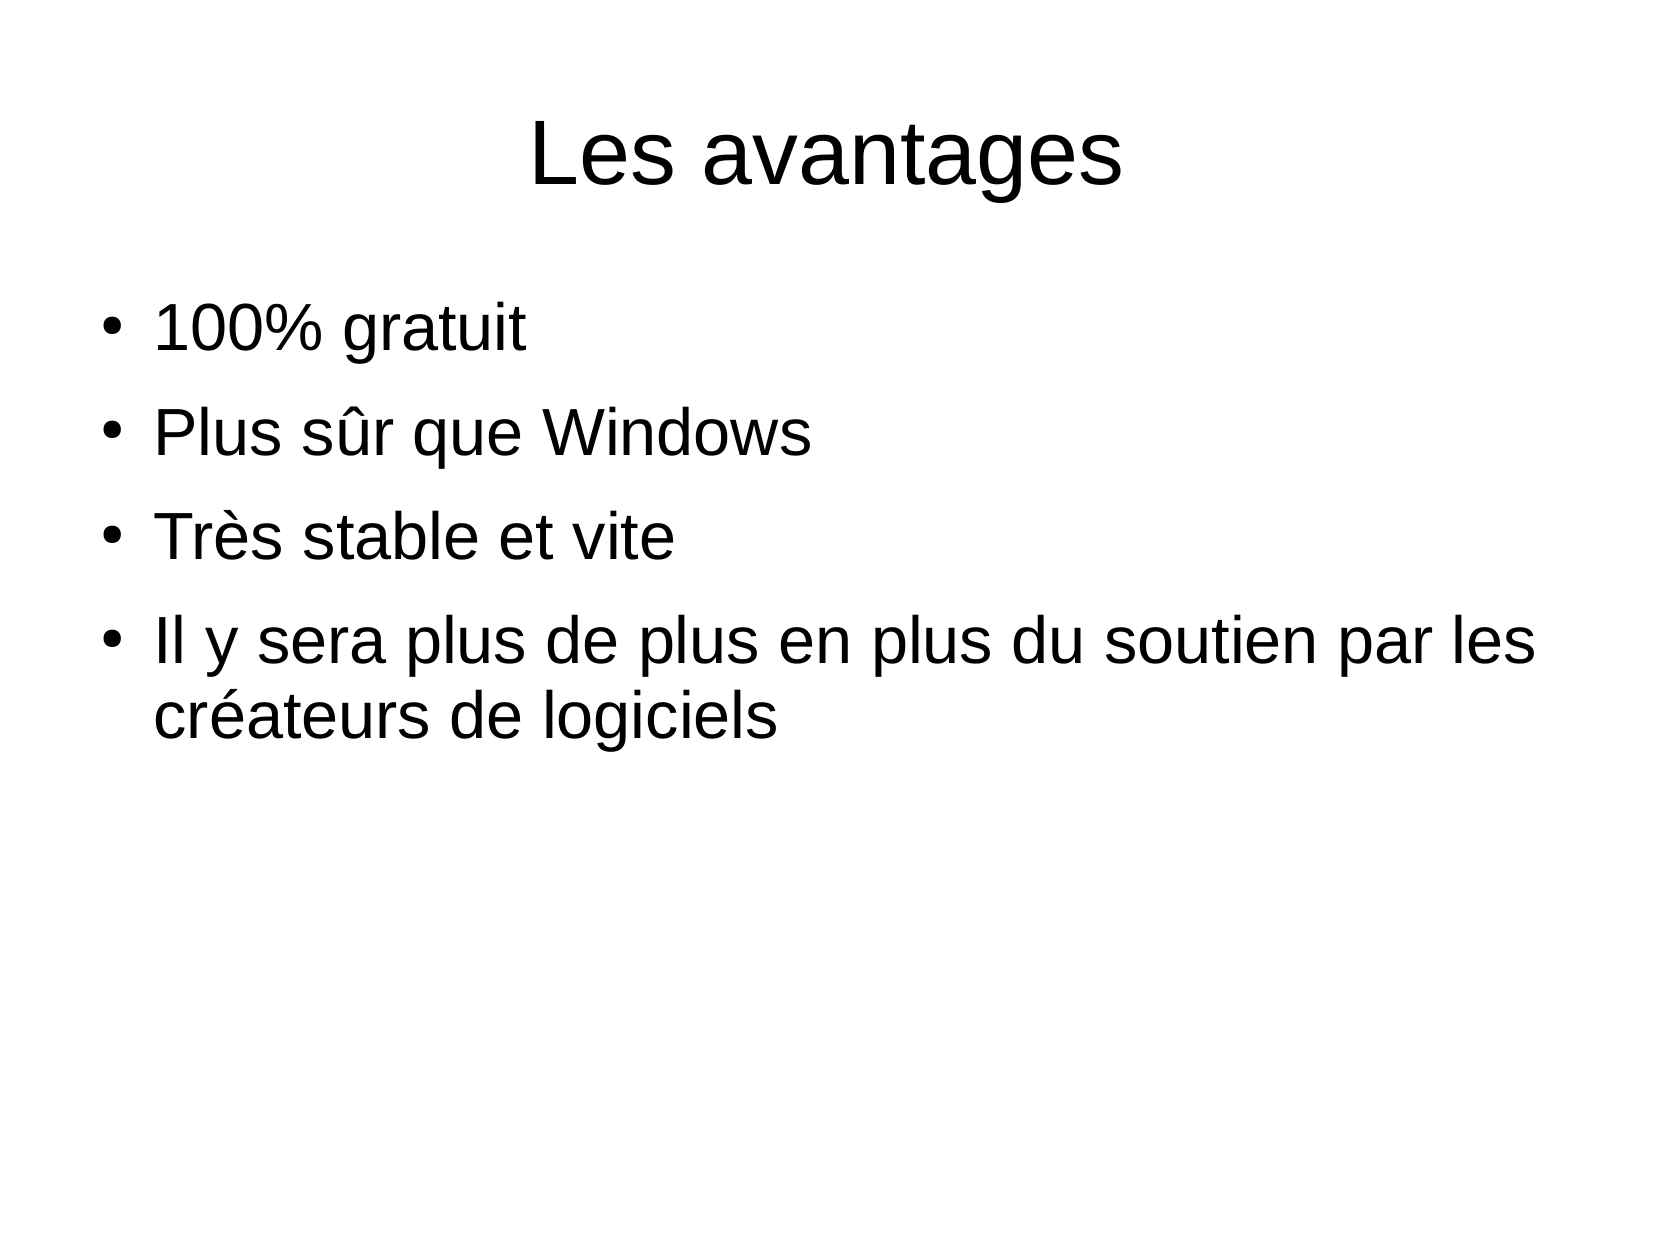

# Les avantages
100% gratuit
Plus sûr que Windows
Très stable et vite
Il y sera plus de plus en plus du soutien par les créateurs de logiciels